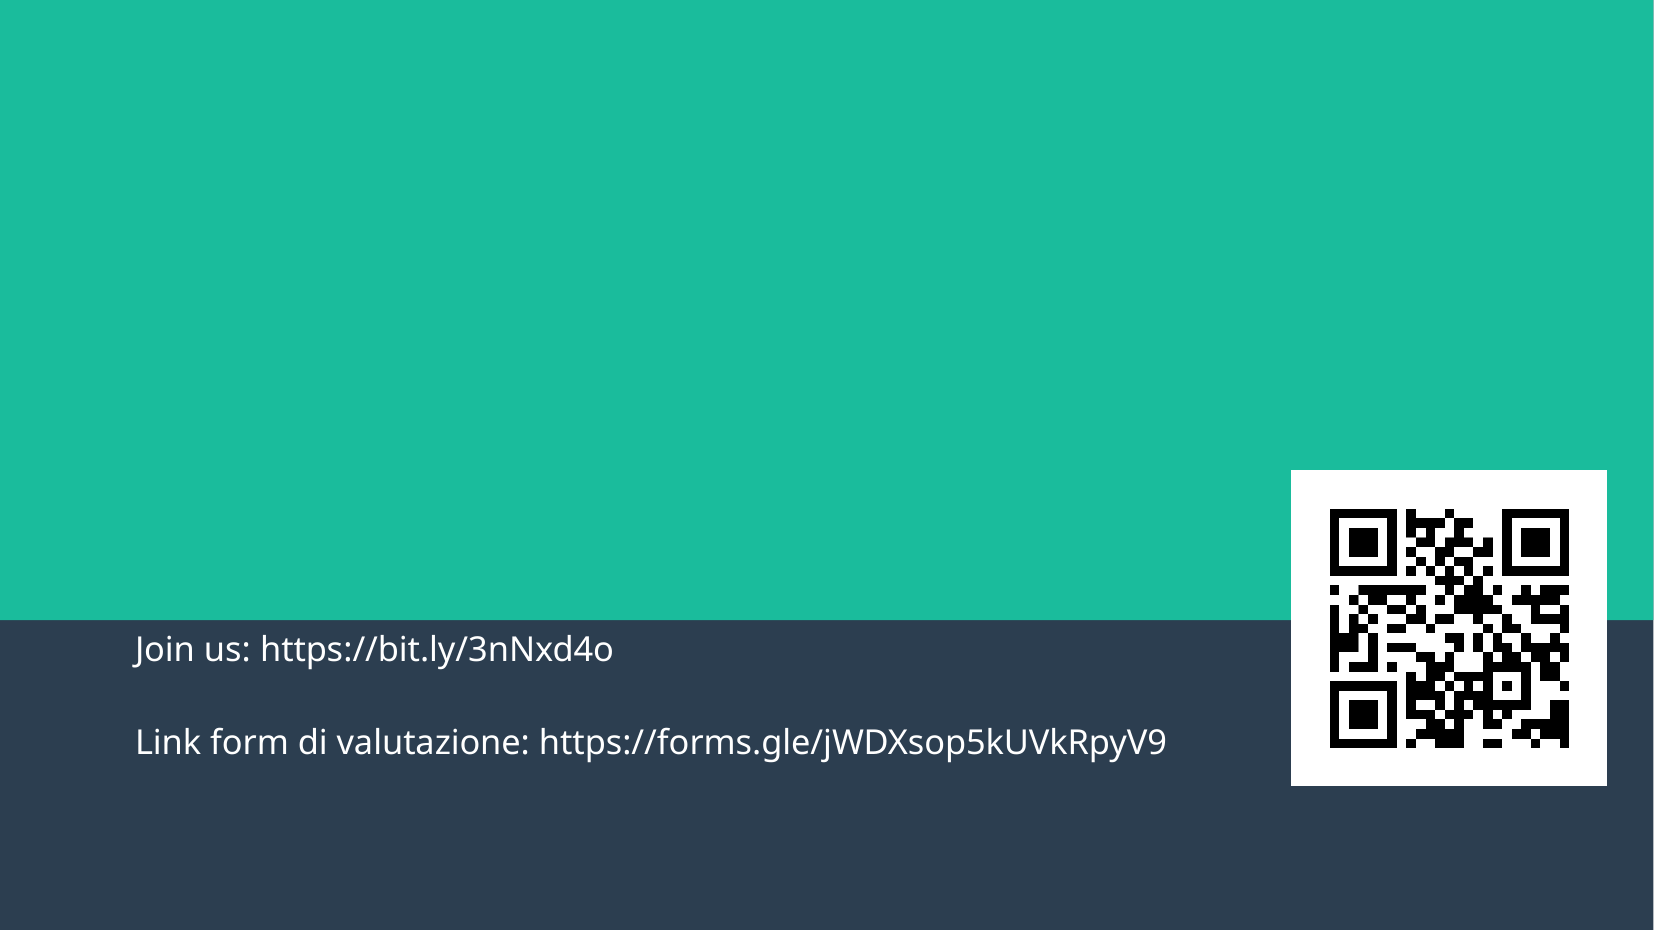

#
Join us: https://bit.ly/3nNxd4o
Link form di valutazione: https://forms.gle/jWDXsop5kUVkRpyV9